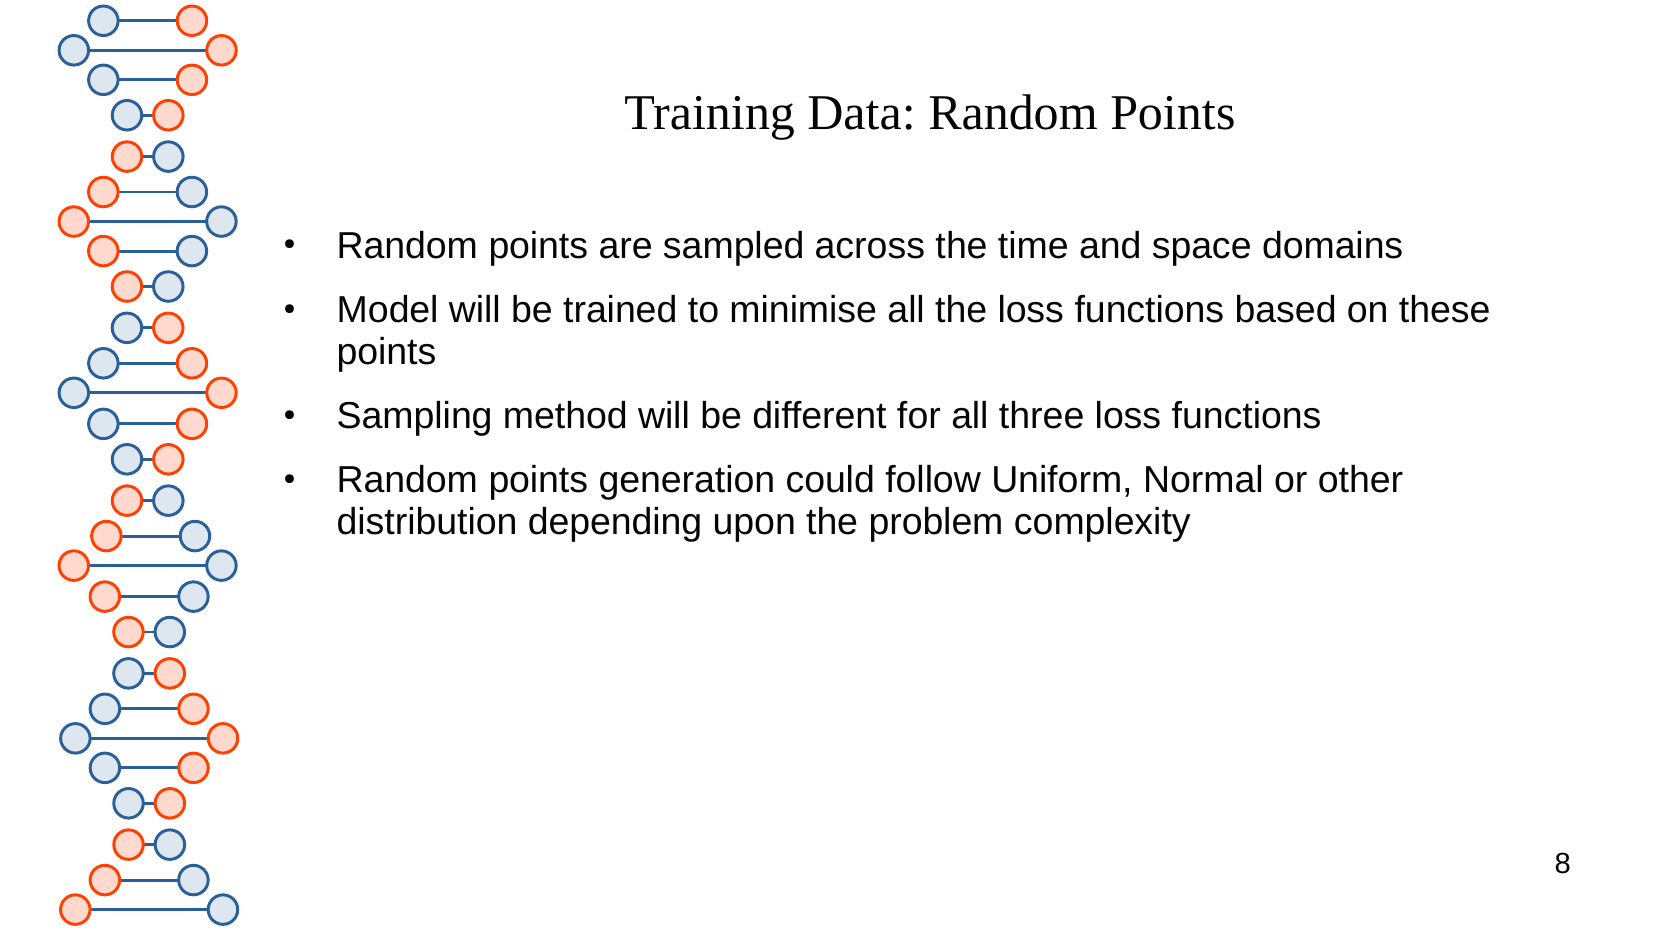

# Training Data: Random Points
Random points are sampled across the time and space domains
Model will be trained to minimise all the loss functions based on these points
Sampling method will be different for all three loss functions
Random points generation could follow Uniform, Normal or other distribution depending upon the problem complexity
8